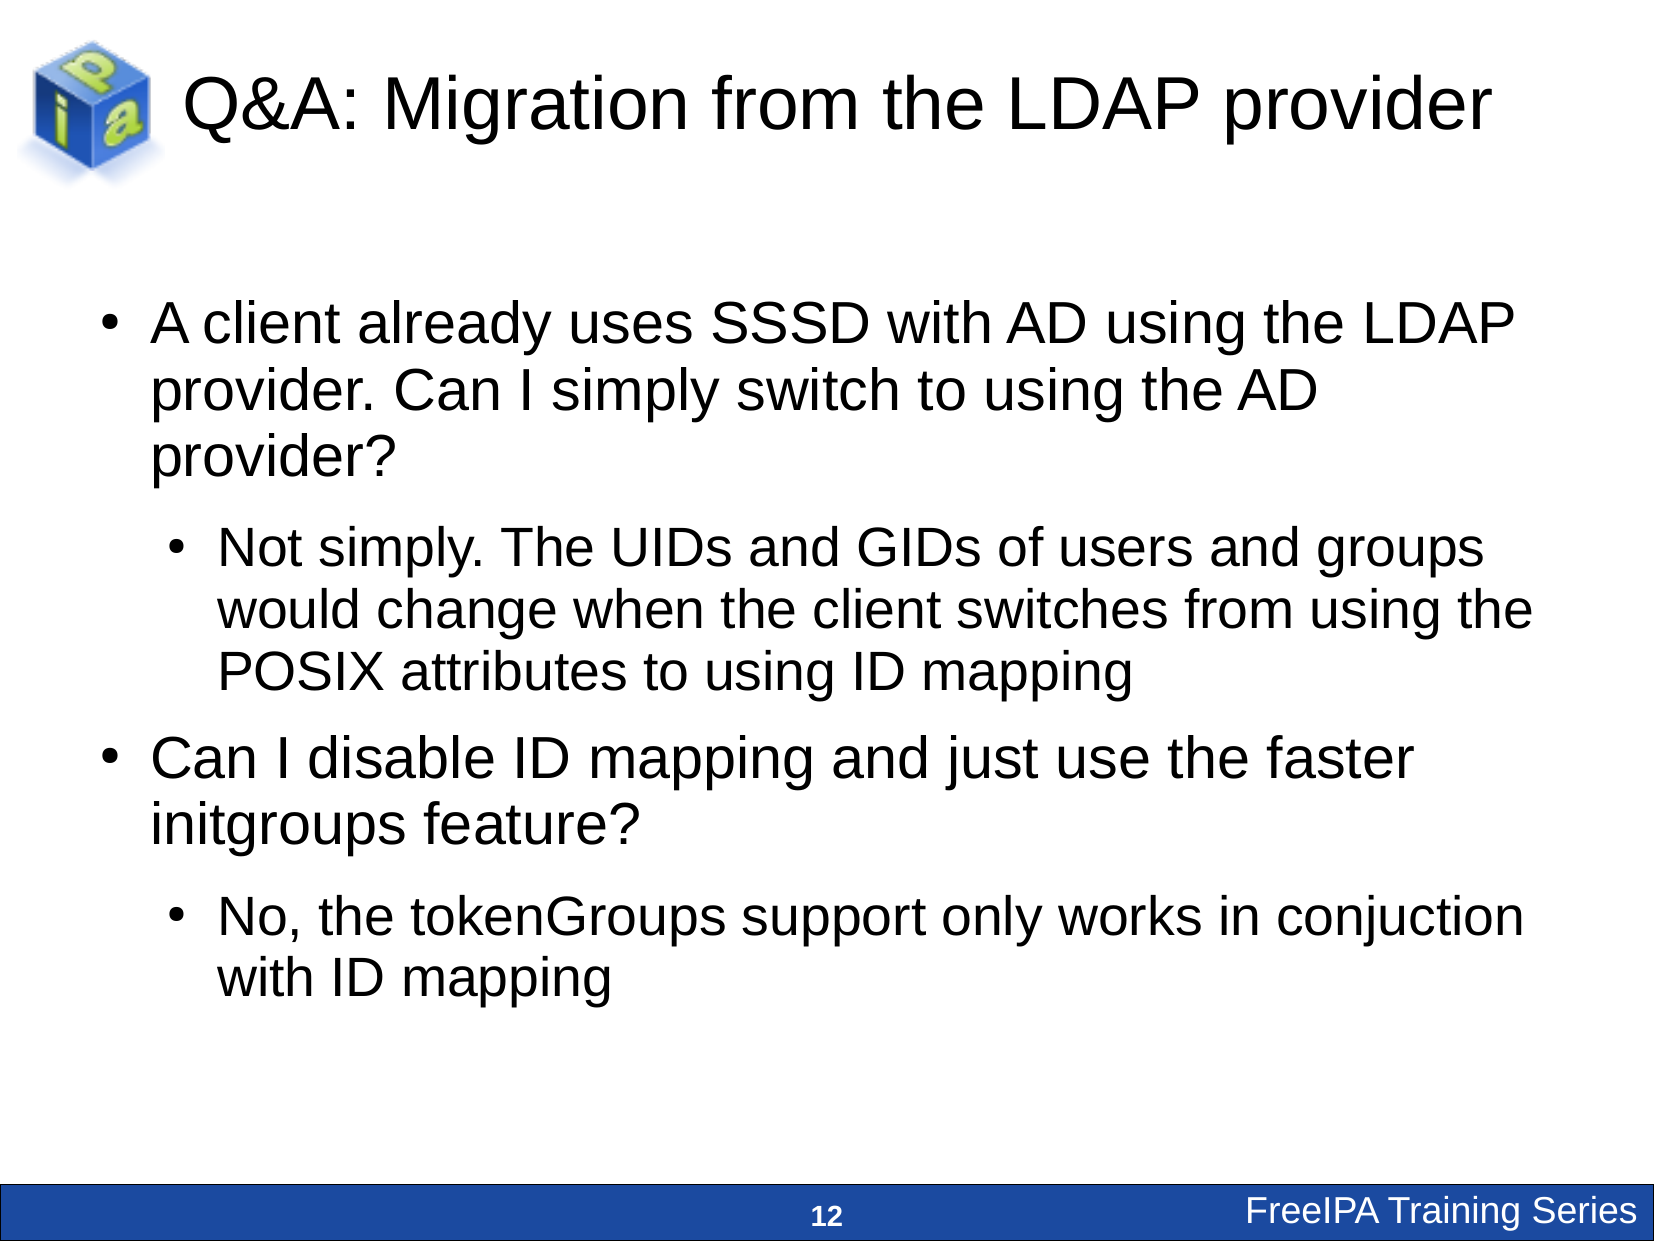

# Q&A: Migration from the LDAP provider
A client already uses SSSD with AD using the LDAP provider. Can I simply switch to using the AD provider?
Not simply. The UIDs and GIDs of users and groups would change when the client switches from using the POSIX attributes to using ID mapping
Can I disable ID mapping and just use the faster initgroups feature?
No, the tokenGroups support only works in conjuction with ID mapping
12